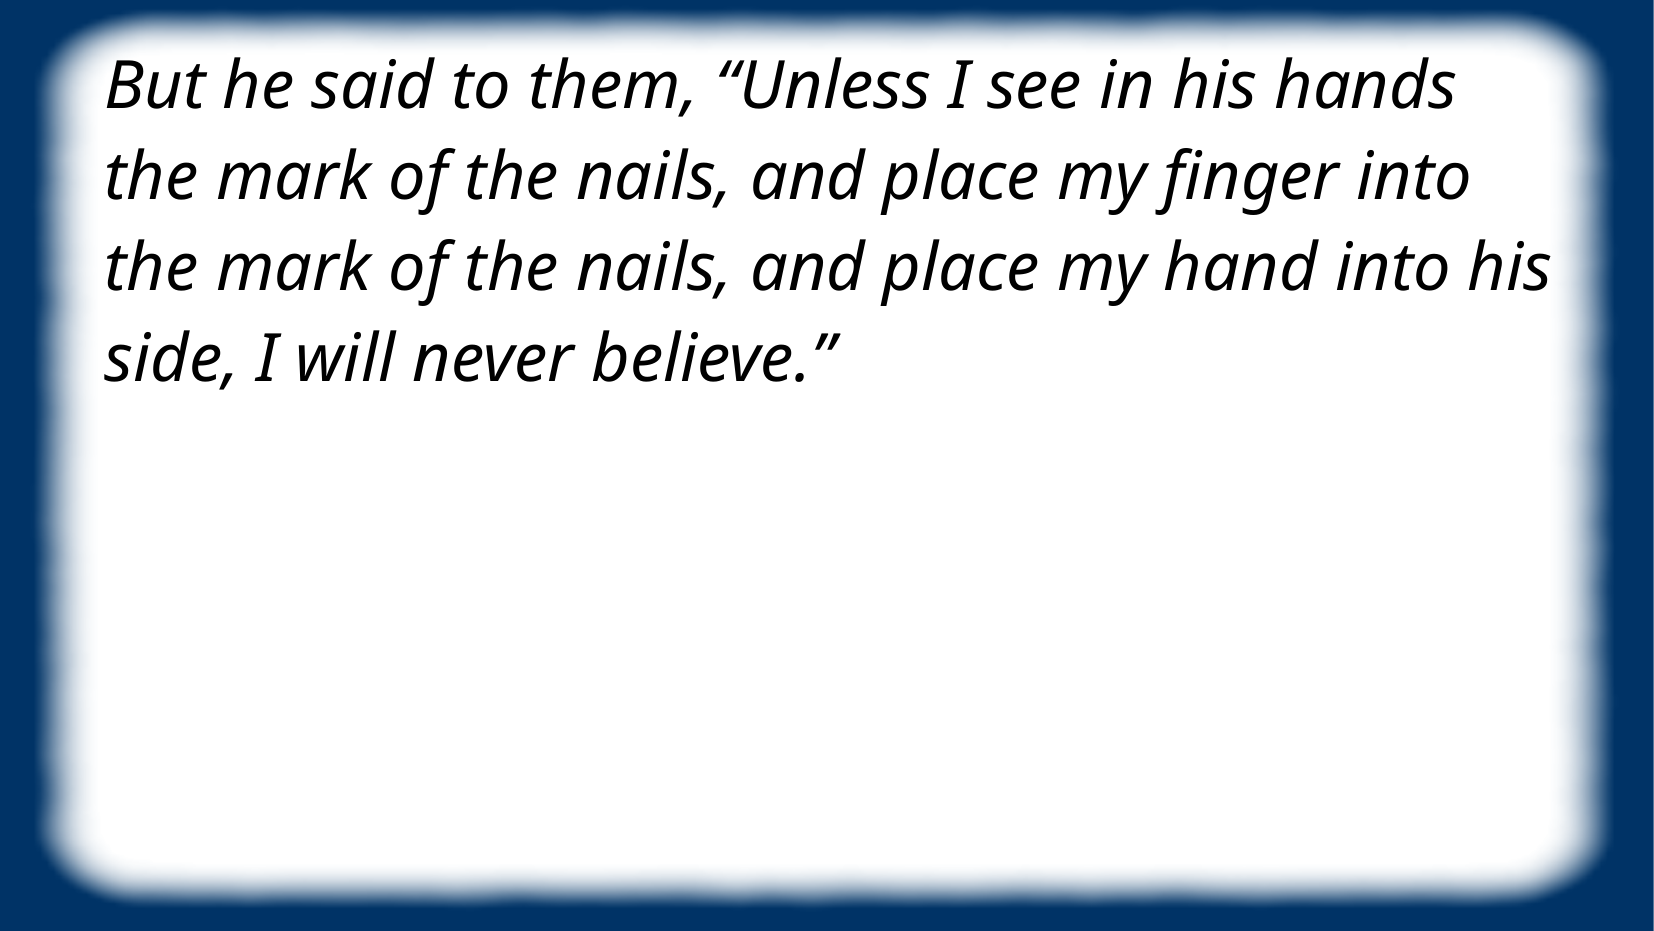

But he said to them, “Unless I see in his hands the mark of the nails, and place my finger into the mark of the nails, and place my hand into his side, I will never believe.”